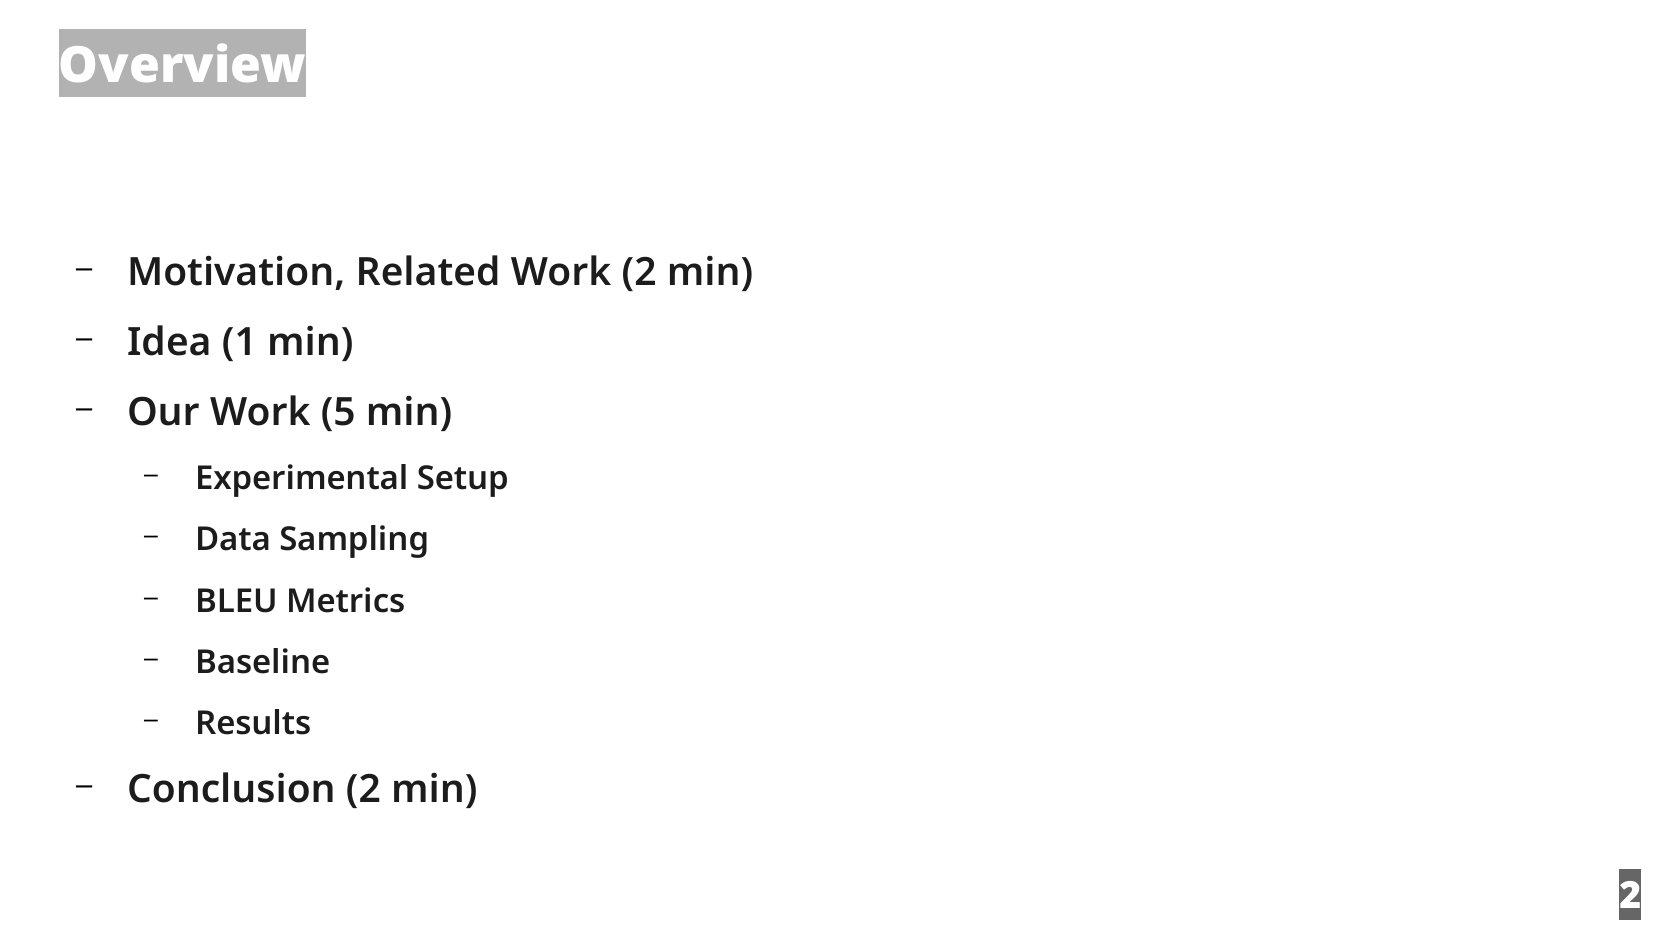

# Overview
Motivation, Related Work (2 min)
Idea (1 min)
Our Work (5 min)
Experimental Setup
Data Sampling
BLEU Metrics
Baseline
Results
Conclusion (2 min)